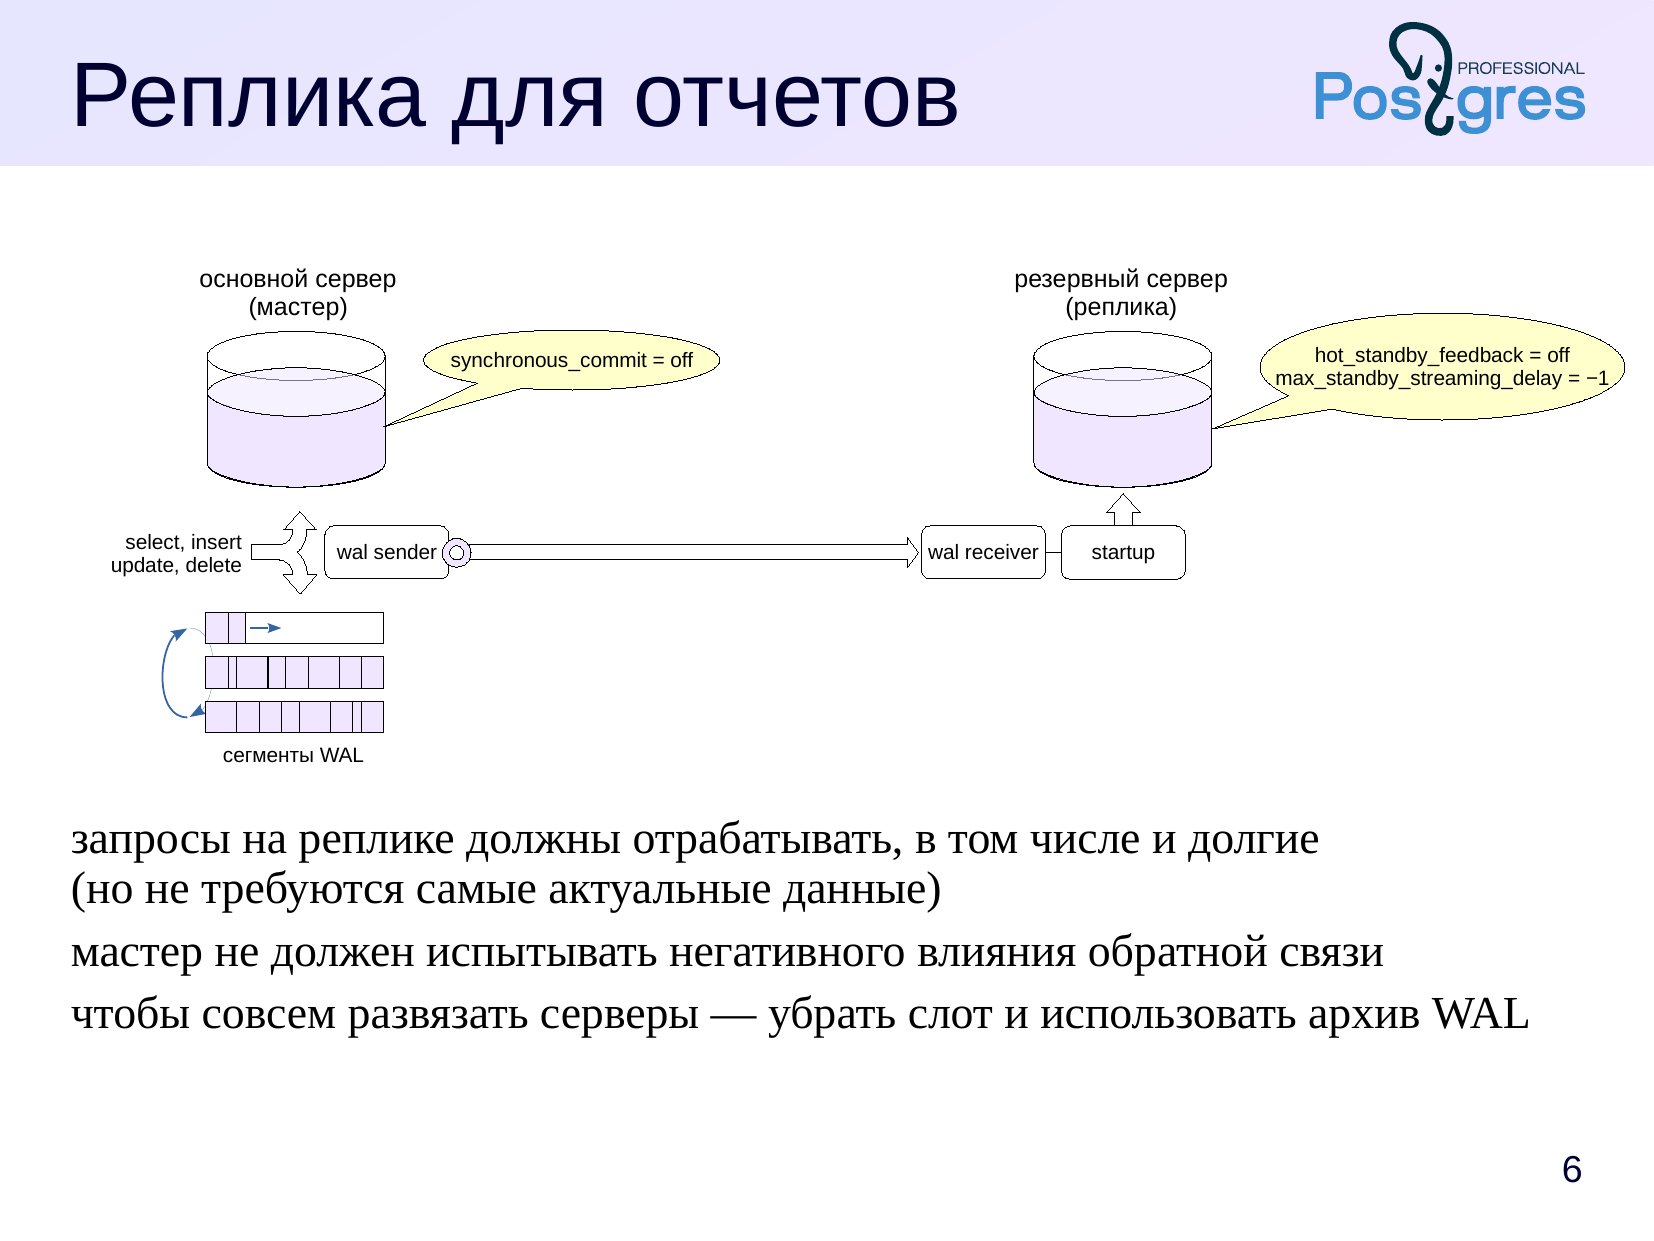

# Реплика для отчетов
основной сервер
(мастер)
резервный сервер
(реплика)
запросы на реплике должны отрабатывать, в том числе и долгие
(но не требуются самые актуальные данные)
мастер не должен испытывать негативного влияния обратной связи
чтобы совсем развязать серверы — убрать слот и использовать архив WAL
hot_standby_feedback = off
max_standby_streaming_delay = −1
synchronous_commit = off
select, insert
update, delete
wal sender
wal receiver
startup
сегменты WAL